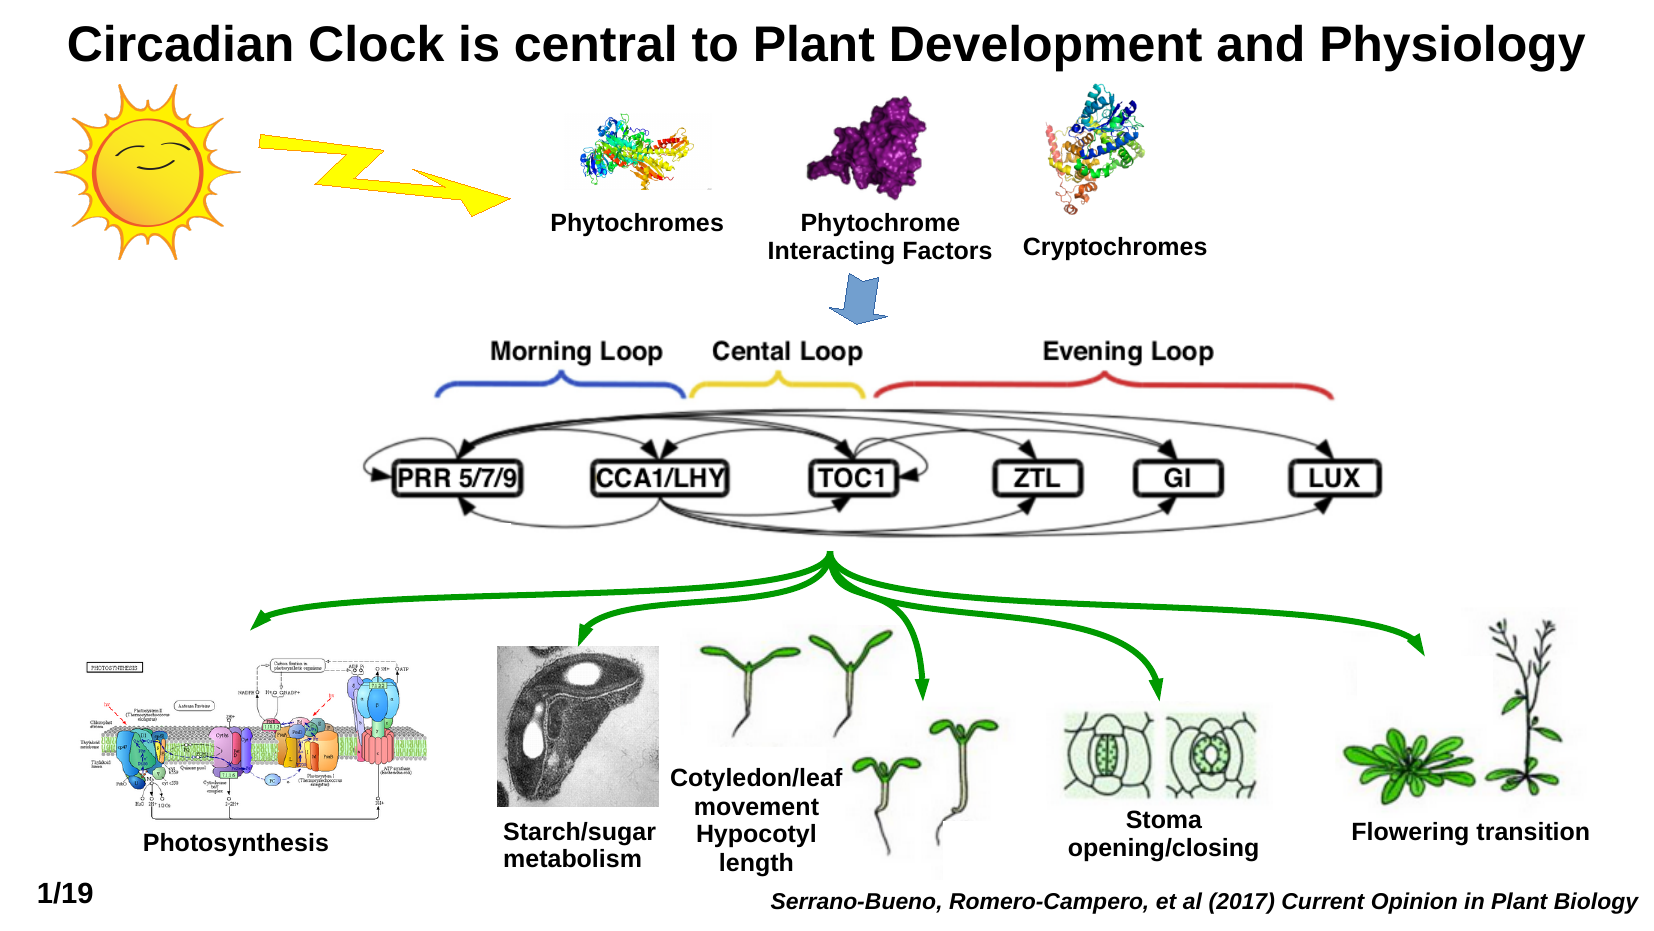

# Circadian Clock is central to Plant Development and Physiology
Phytochromes
Phytochrome
Interacting Factors
Cryptochromes
Cotyledon/leaf
movement
Hypocotyl
length
Stoma opening/closing
Starch/sugar
metabolism
Flowering transition
Photosynthesis
 1/19
Serrano-Bueno, Romero-Campero, et al (2017) Current Opinion in Plant Biology